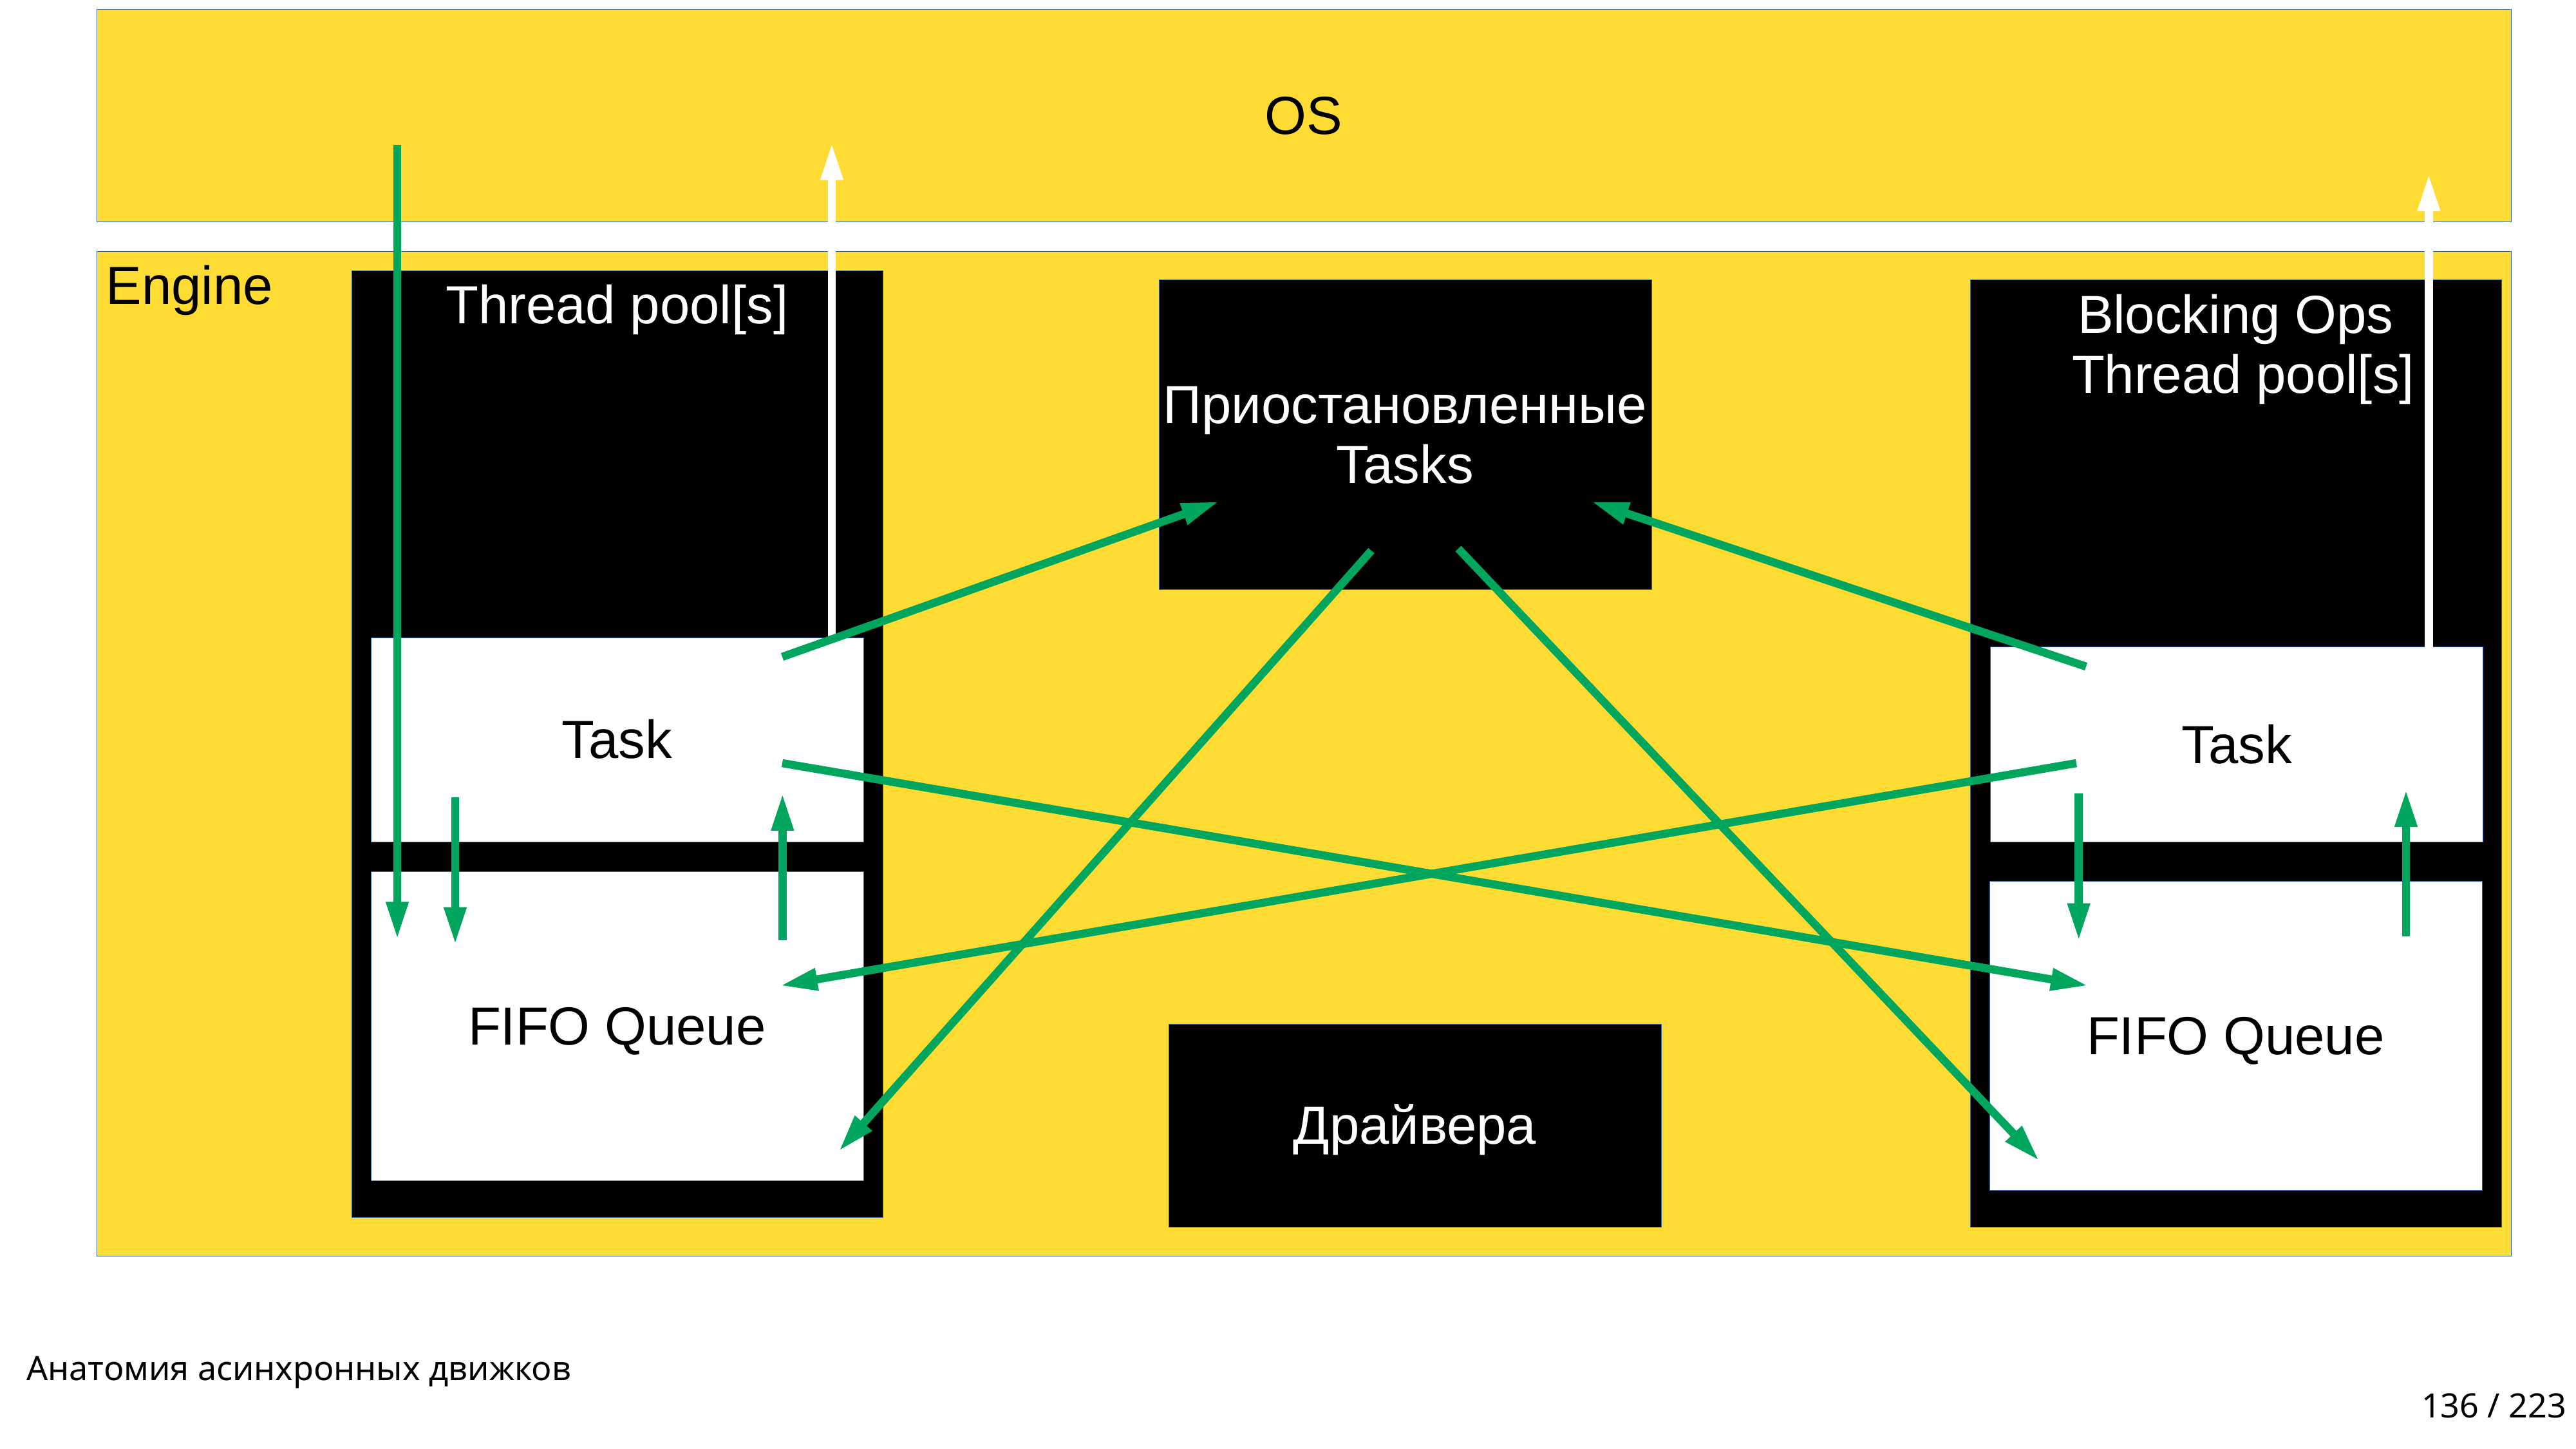

OS
Engine
Thread pool[s]
Приостановленные
Tasks
Blocking Ops
 Thread pool[s]
Task
Task
FIFO Queue
FIFO Queue
Драйвера
# Анатомия асинхронных движков